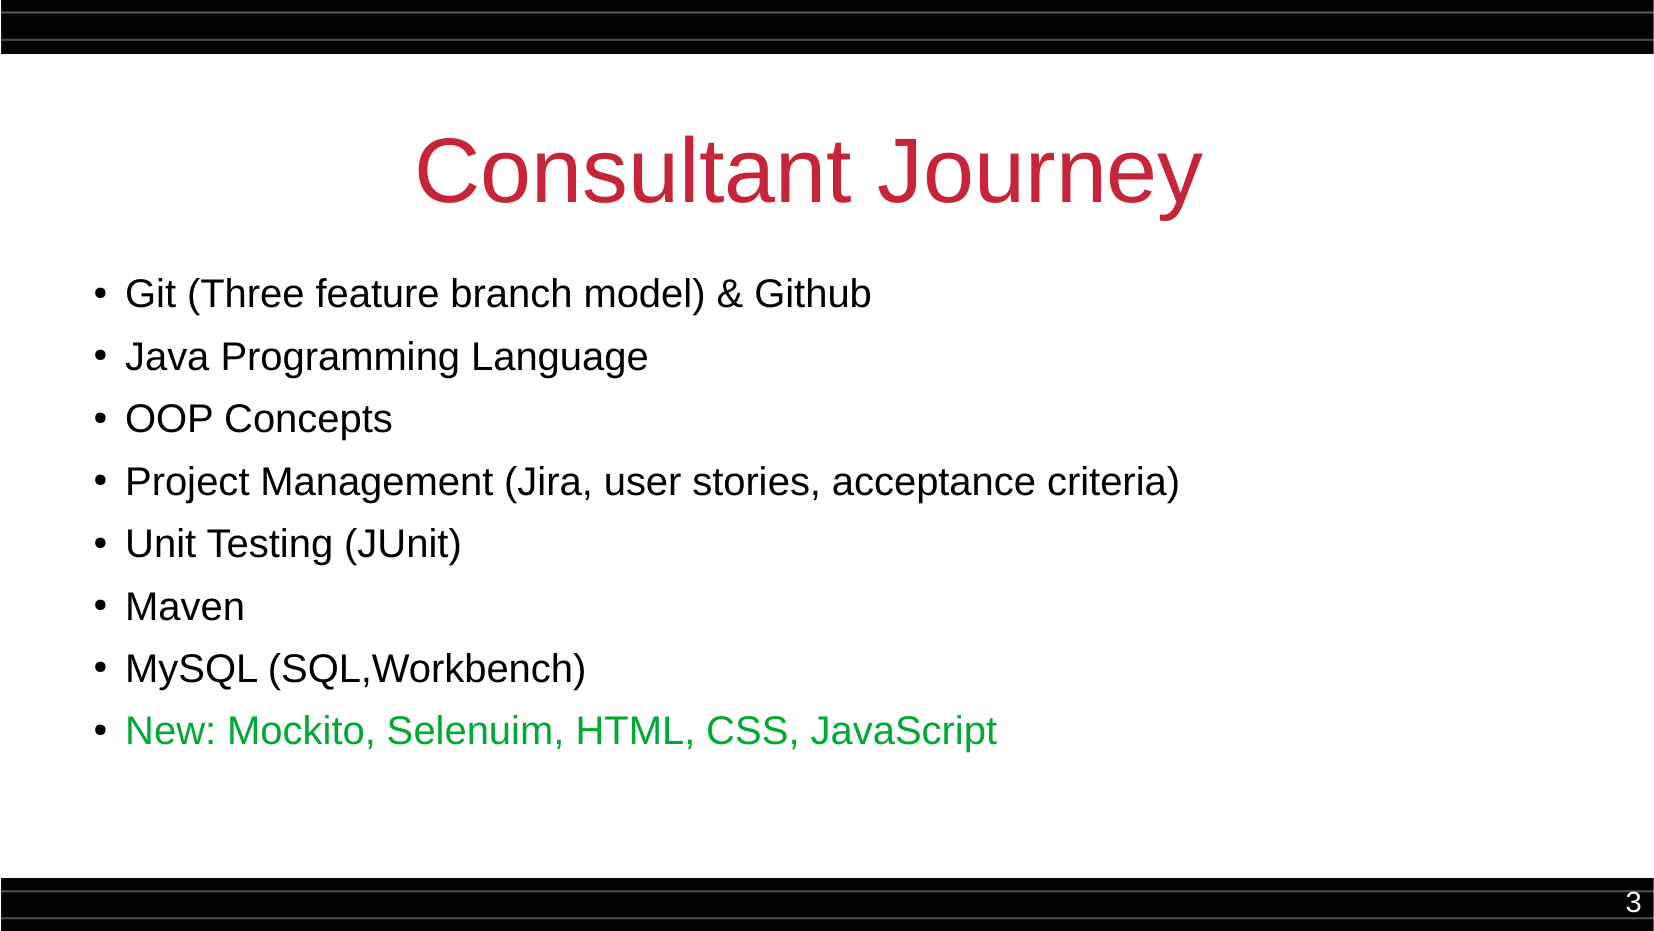

# Consultant Journey
Git (Three feature branch model) & Github
Java Programming Language
OOP Concepts
Project Management (Jira, user stories, acceptance criteria)
Unit Testing (JUnit)
Maven
MySQL (SQL,Workbench)
New: Mockito, Selenuim, HTML, CSS, JavaScript